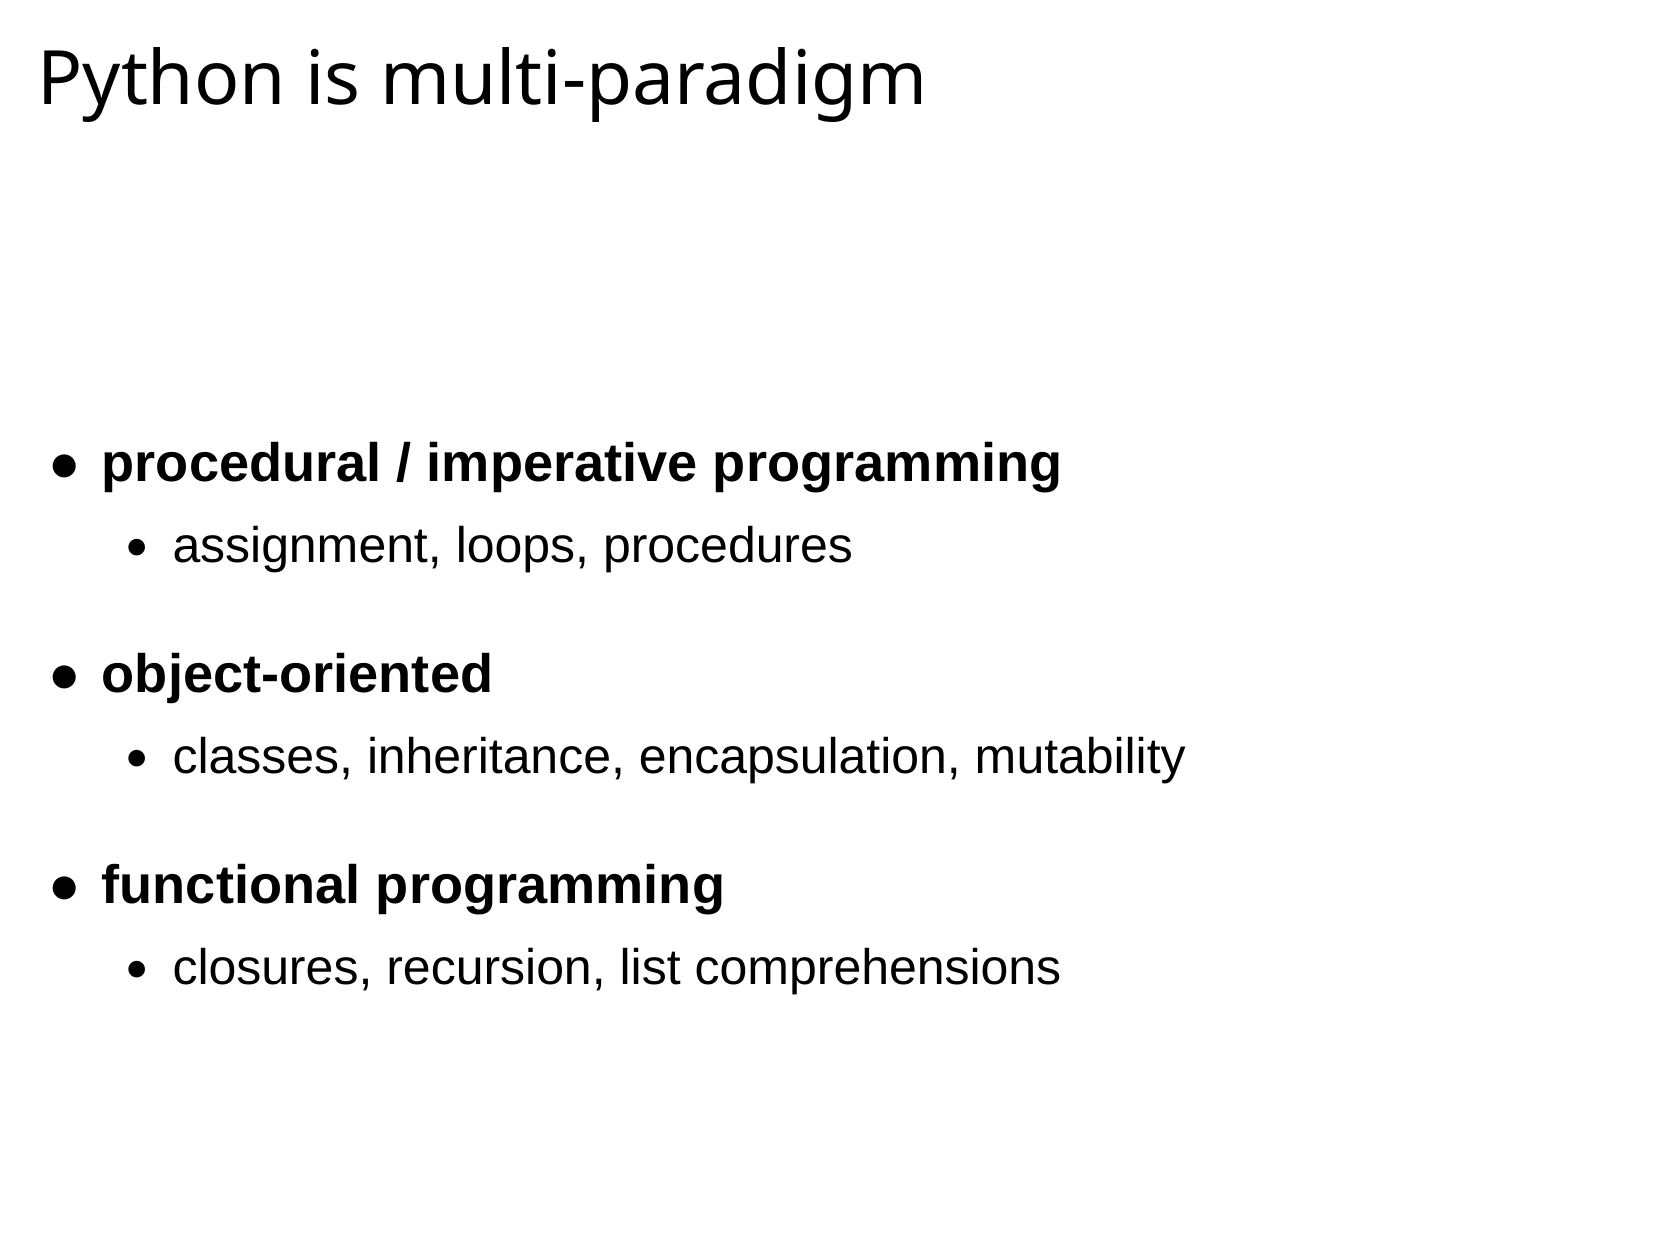

# Python is multi-paradigm
procedural / imperative programming
assignment, loops, procedures
object-oriented
classes, inheritance, encapsulation, mutability
functional programming
closures, recursion, list comprehensions